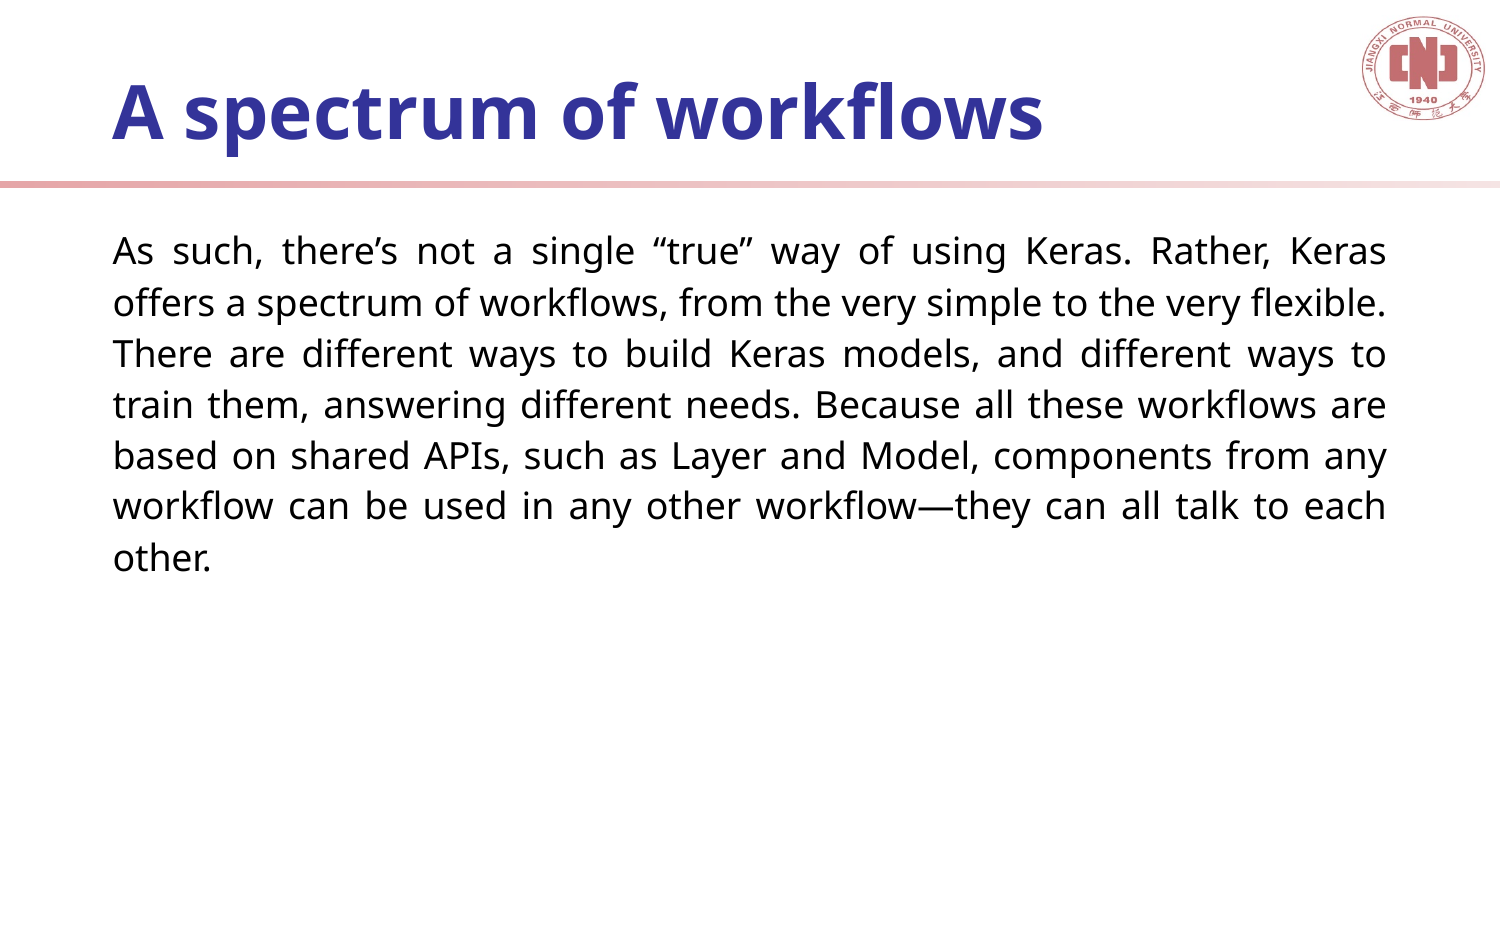

A spectrum of workflows
# As such, there’s not a single “true” way of using Keras. Rather, Keras offers a spectrum of workflows, from the very simple to the very flexible. There are different ways to build Keras models, and different ways to train them, answering different needs. Because all these workflows are based on shared APIs, such as Layer and Model, components from any workflow can be used in any other workflow—they can all talk to each other.